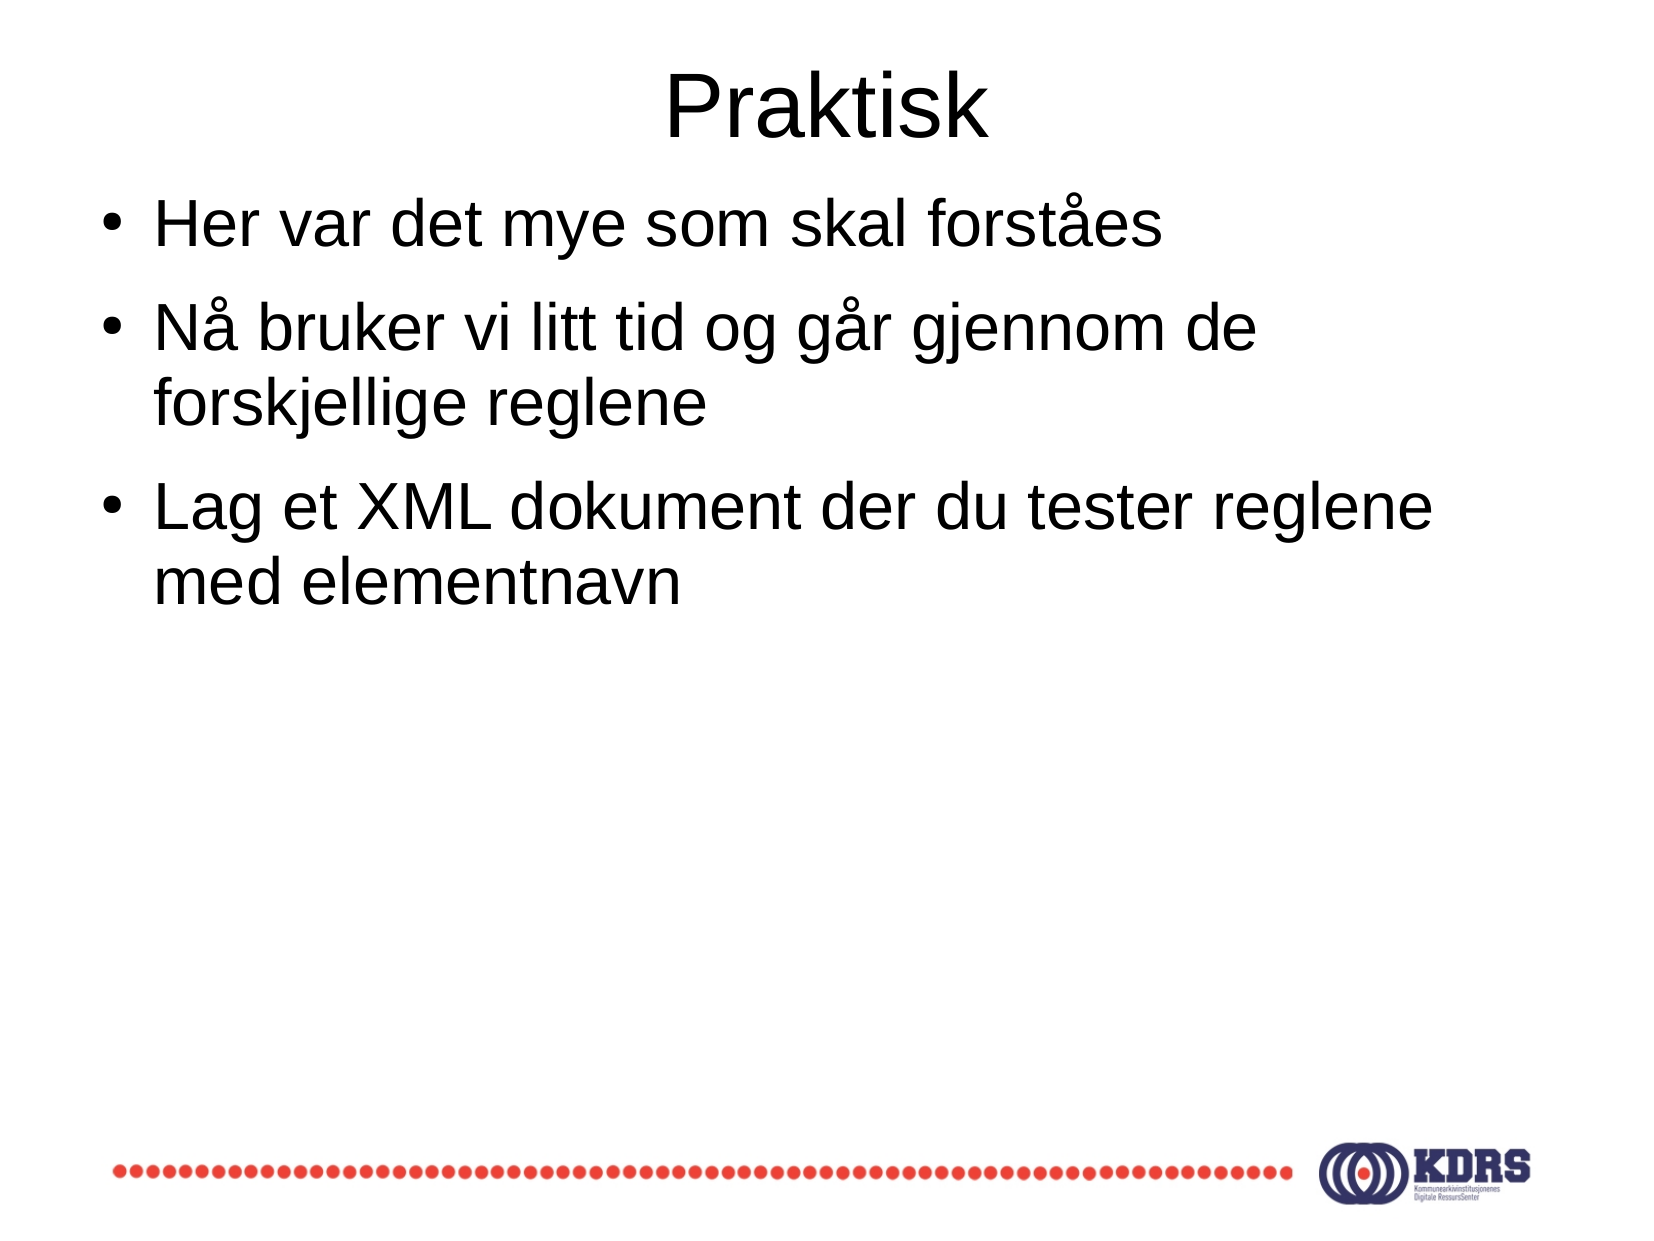

# Praktisk
Her var det mye som skal forståes
Nå bruker vi litt tid og går gjennom de forskjellige reglene
Lag et XML dokument der du tester reglene med elementnavn